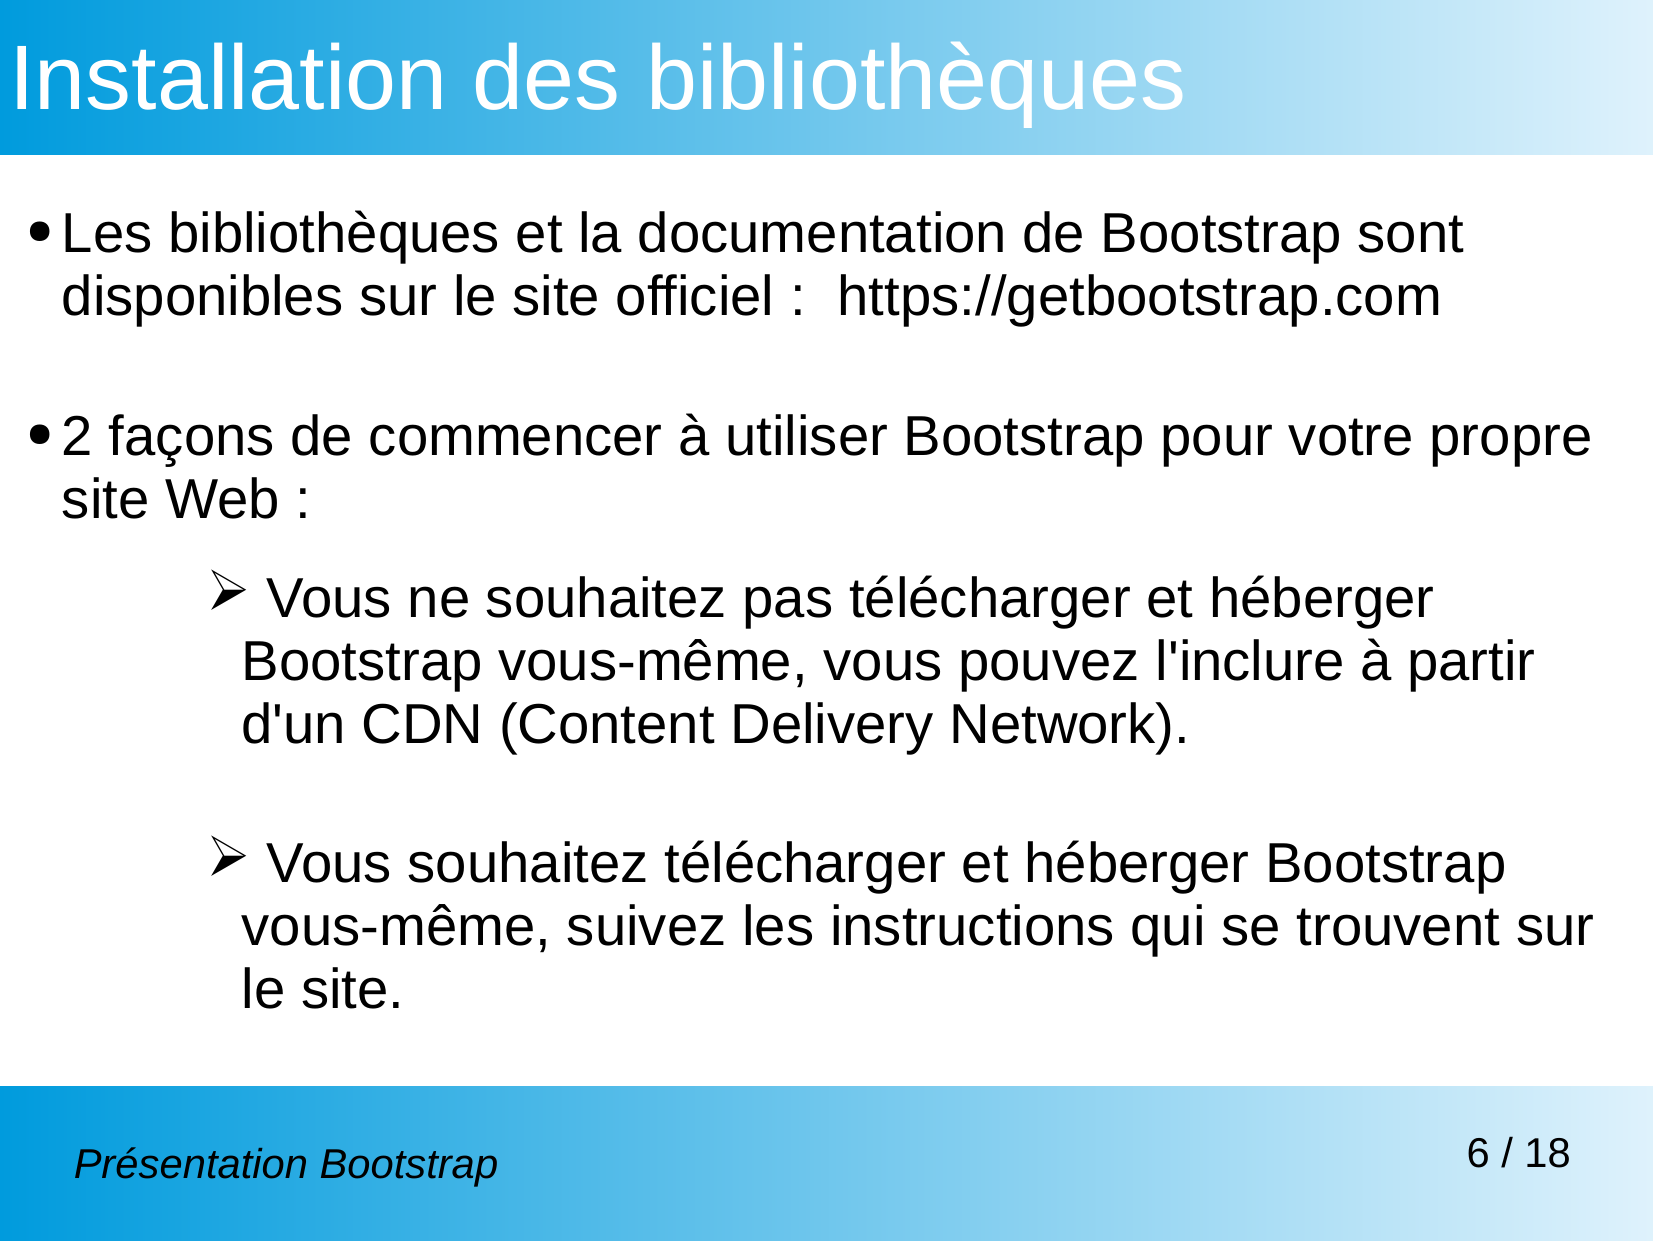

# Installation des bibliothèques
Les bibliothèques et la documentation de Bootstrap sont disponibles sur le site officiel : https://getbootstrap.com
2 façons de commencer à utiliser Bootstrap pour votre propre site Web :
 Vous ne souhaitez pas télécharger et héberger Bootstrap vous-même, vous pouvez l'inclure à partir d'un CDN (Content Delivery Network).
 Vous souhaitez télécharger et héberger Bootstrap vous-même, suivez les instructions qui se trouvent sur le site.